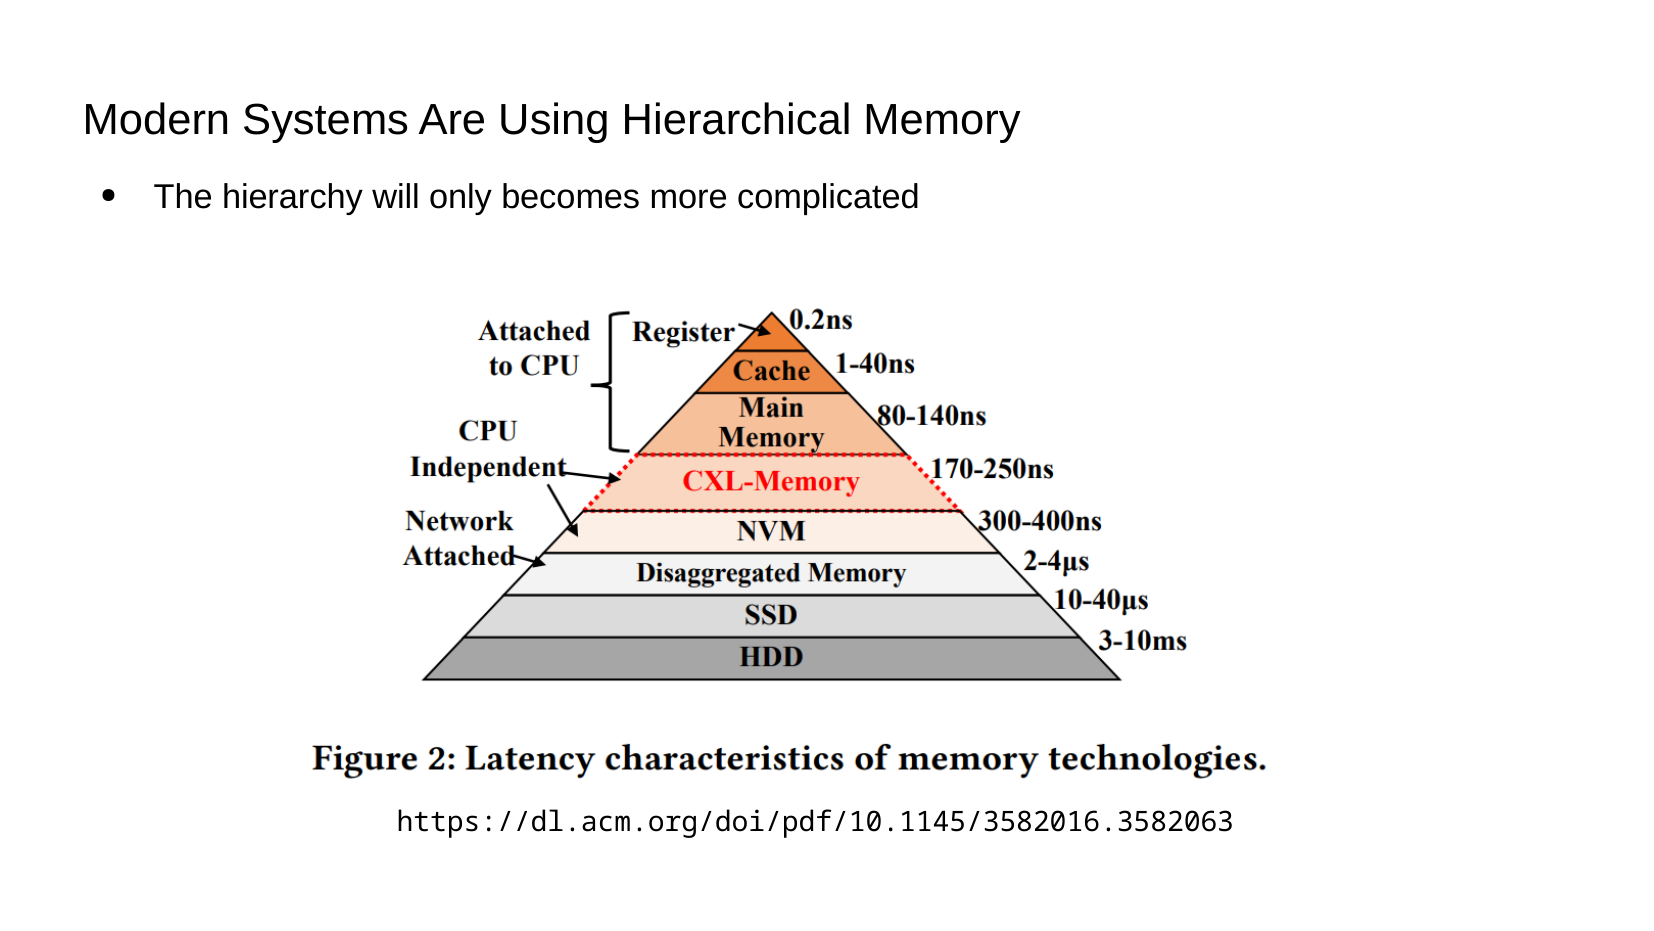

# Modern Systems Are Using Hierarchical Memory
The hierarchy will only becomes more complicated
https://dl.acm.org/doi/pdf/10.1145/3582016.3582063